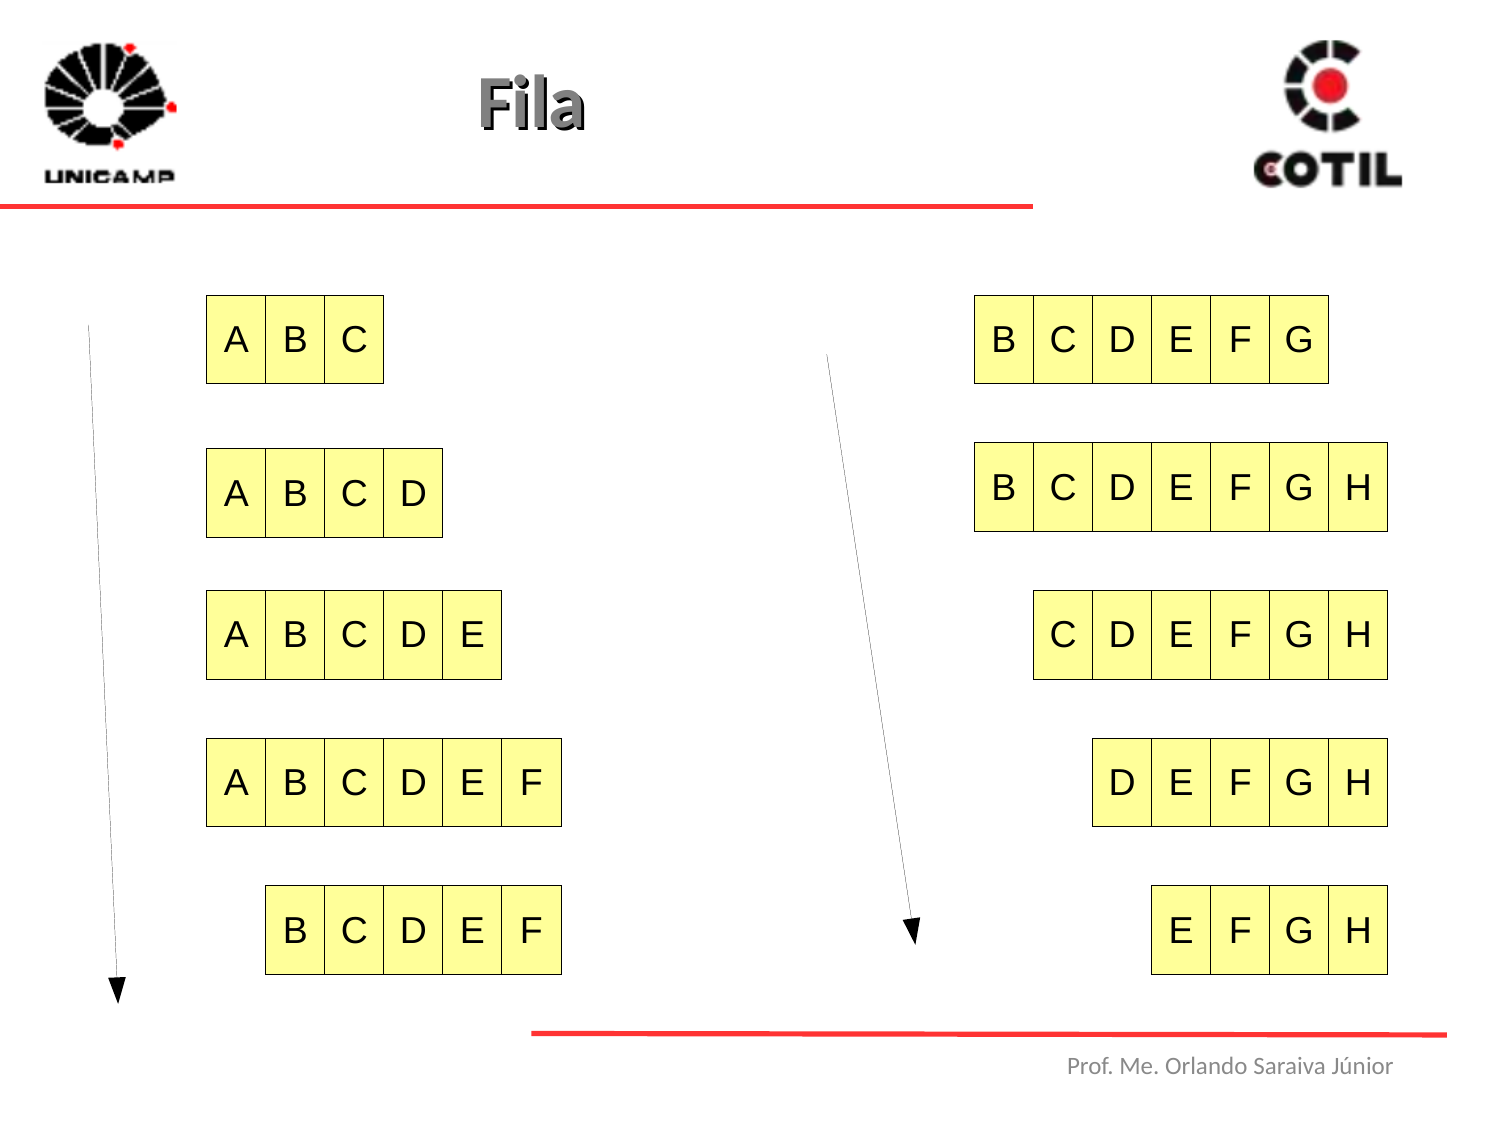

# Fila
A
A
B
C
B
C
D
E
F
G
B
C
D
E
F
G
H
A
B
C
D
A
A
B
C
D
E
C
D
E
F
G
H
A
A
B
C
D
E
F
D
E
F
G
H
B
C
D
E
F
E
F
G
H